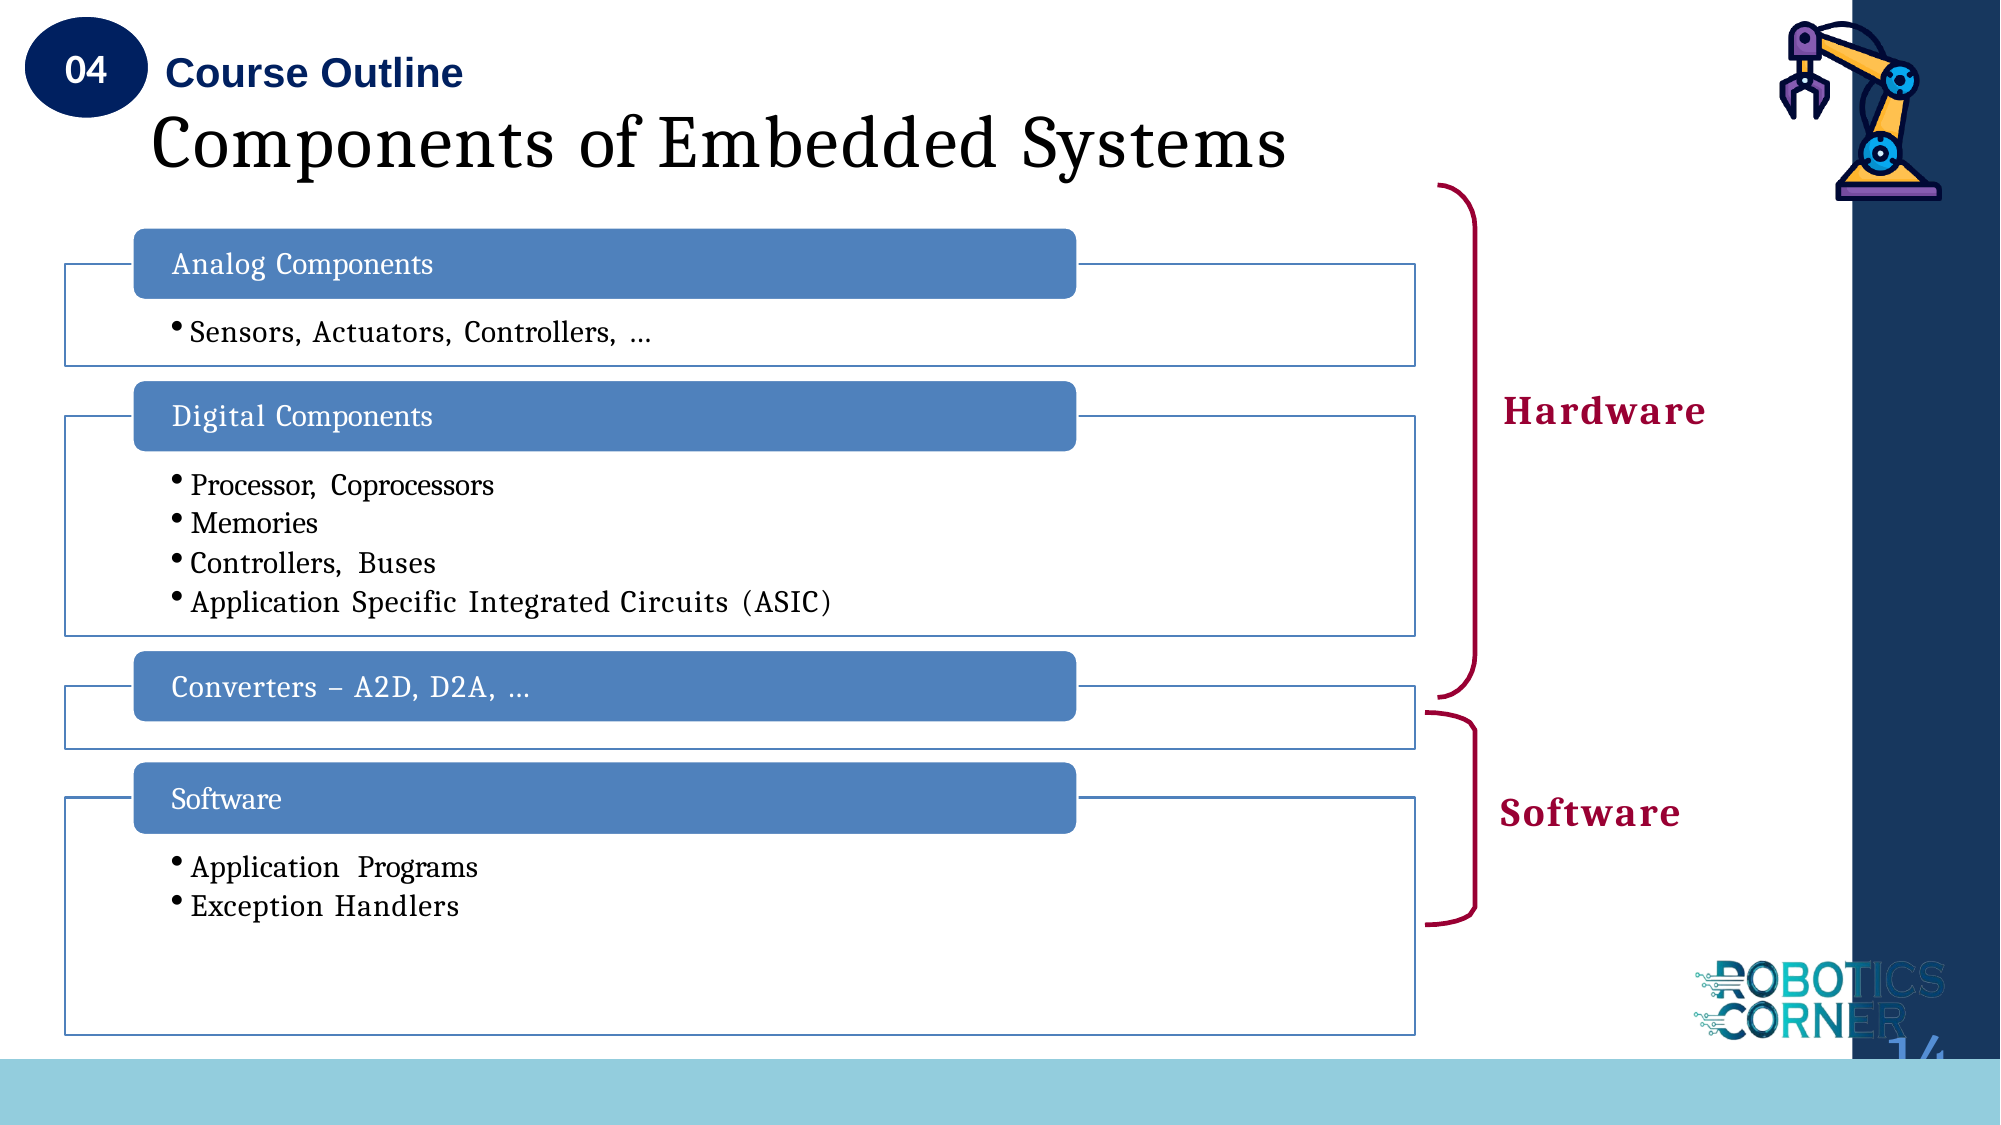

04
Course Outline
Components of Embedded Systems
Analog Components
Sensors, Actuators, Controllers, …
Hardware
Digital Components
Processor, Coprocessors
Memories
Controllers, Buses
Application Specific Integrated Circuits (ASIC)
Converters – A2D, D2A, …
Software
Software
Application Programs
Exception Handlers
14